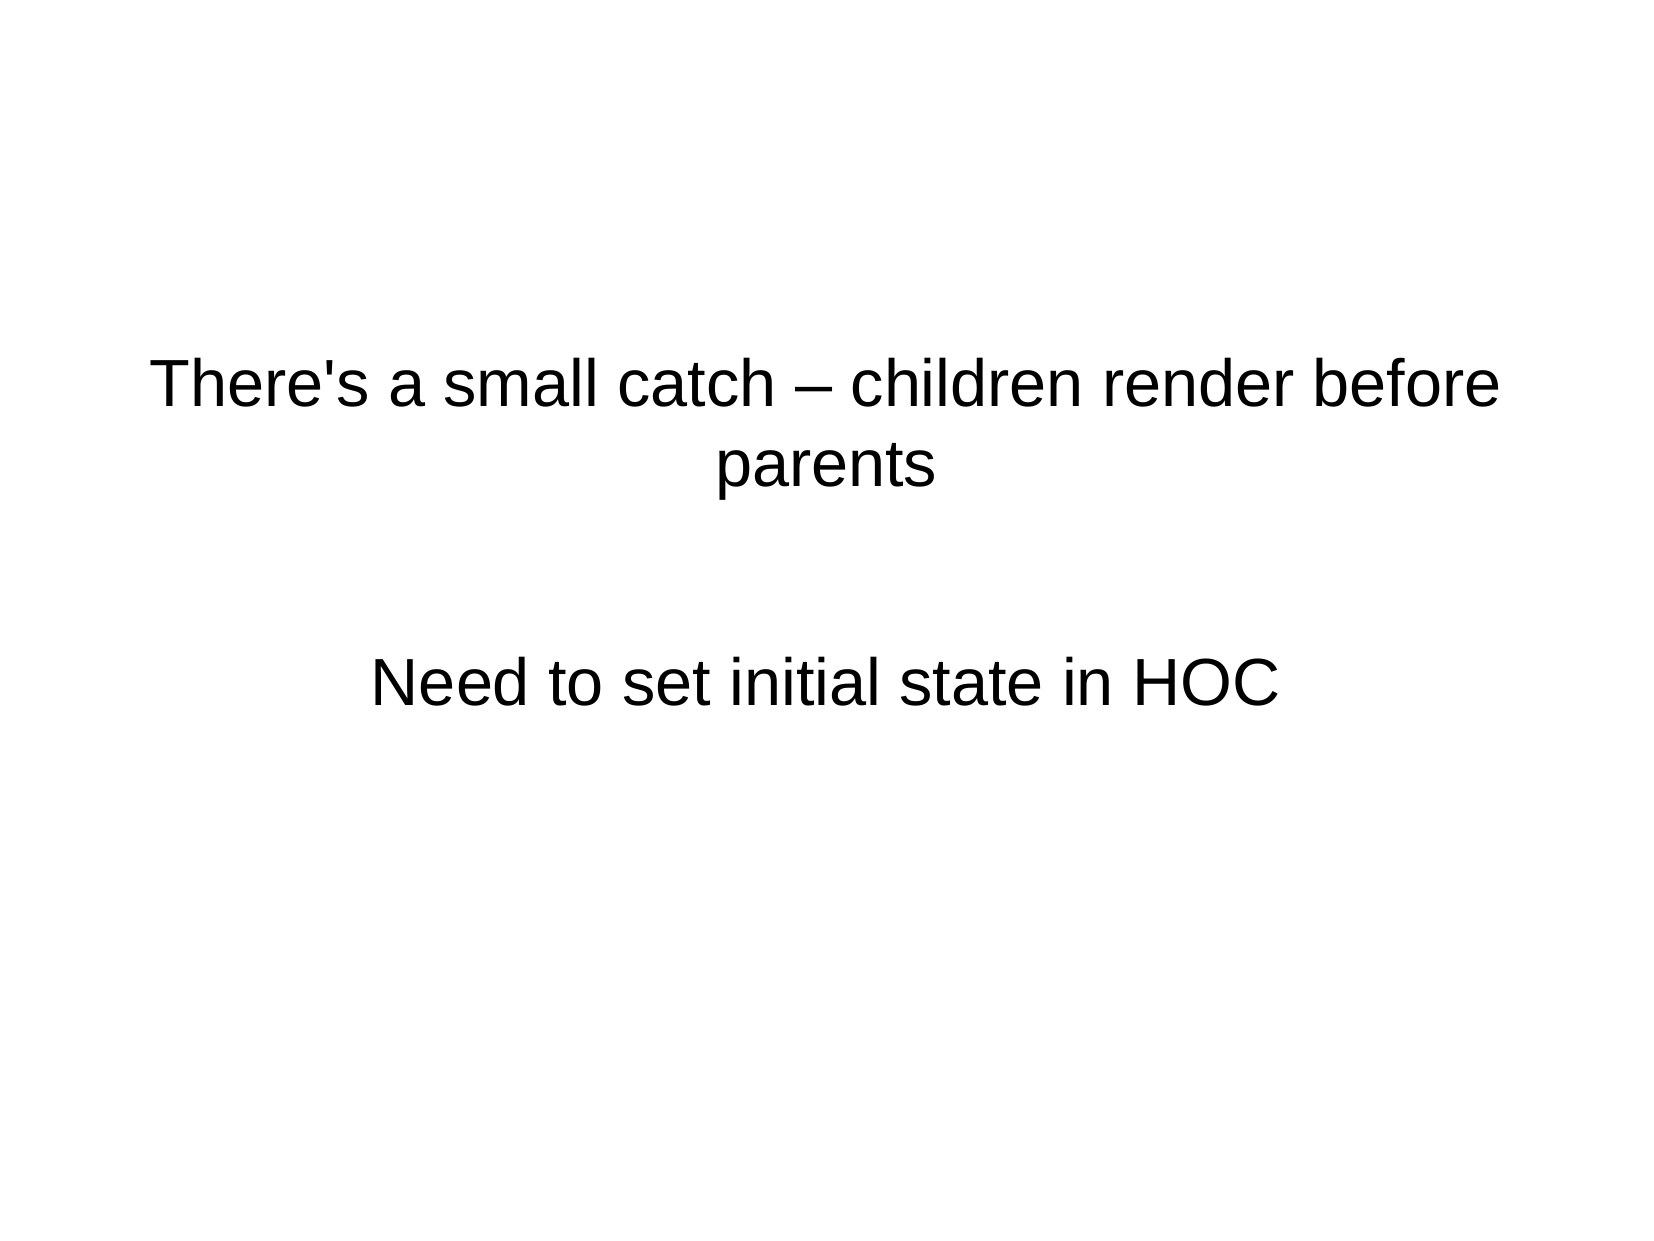

# There's a small catch – children render before parents
Need to set initial state in HOC